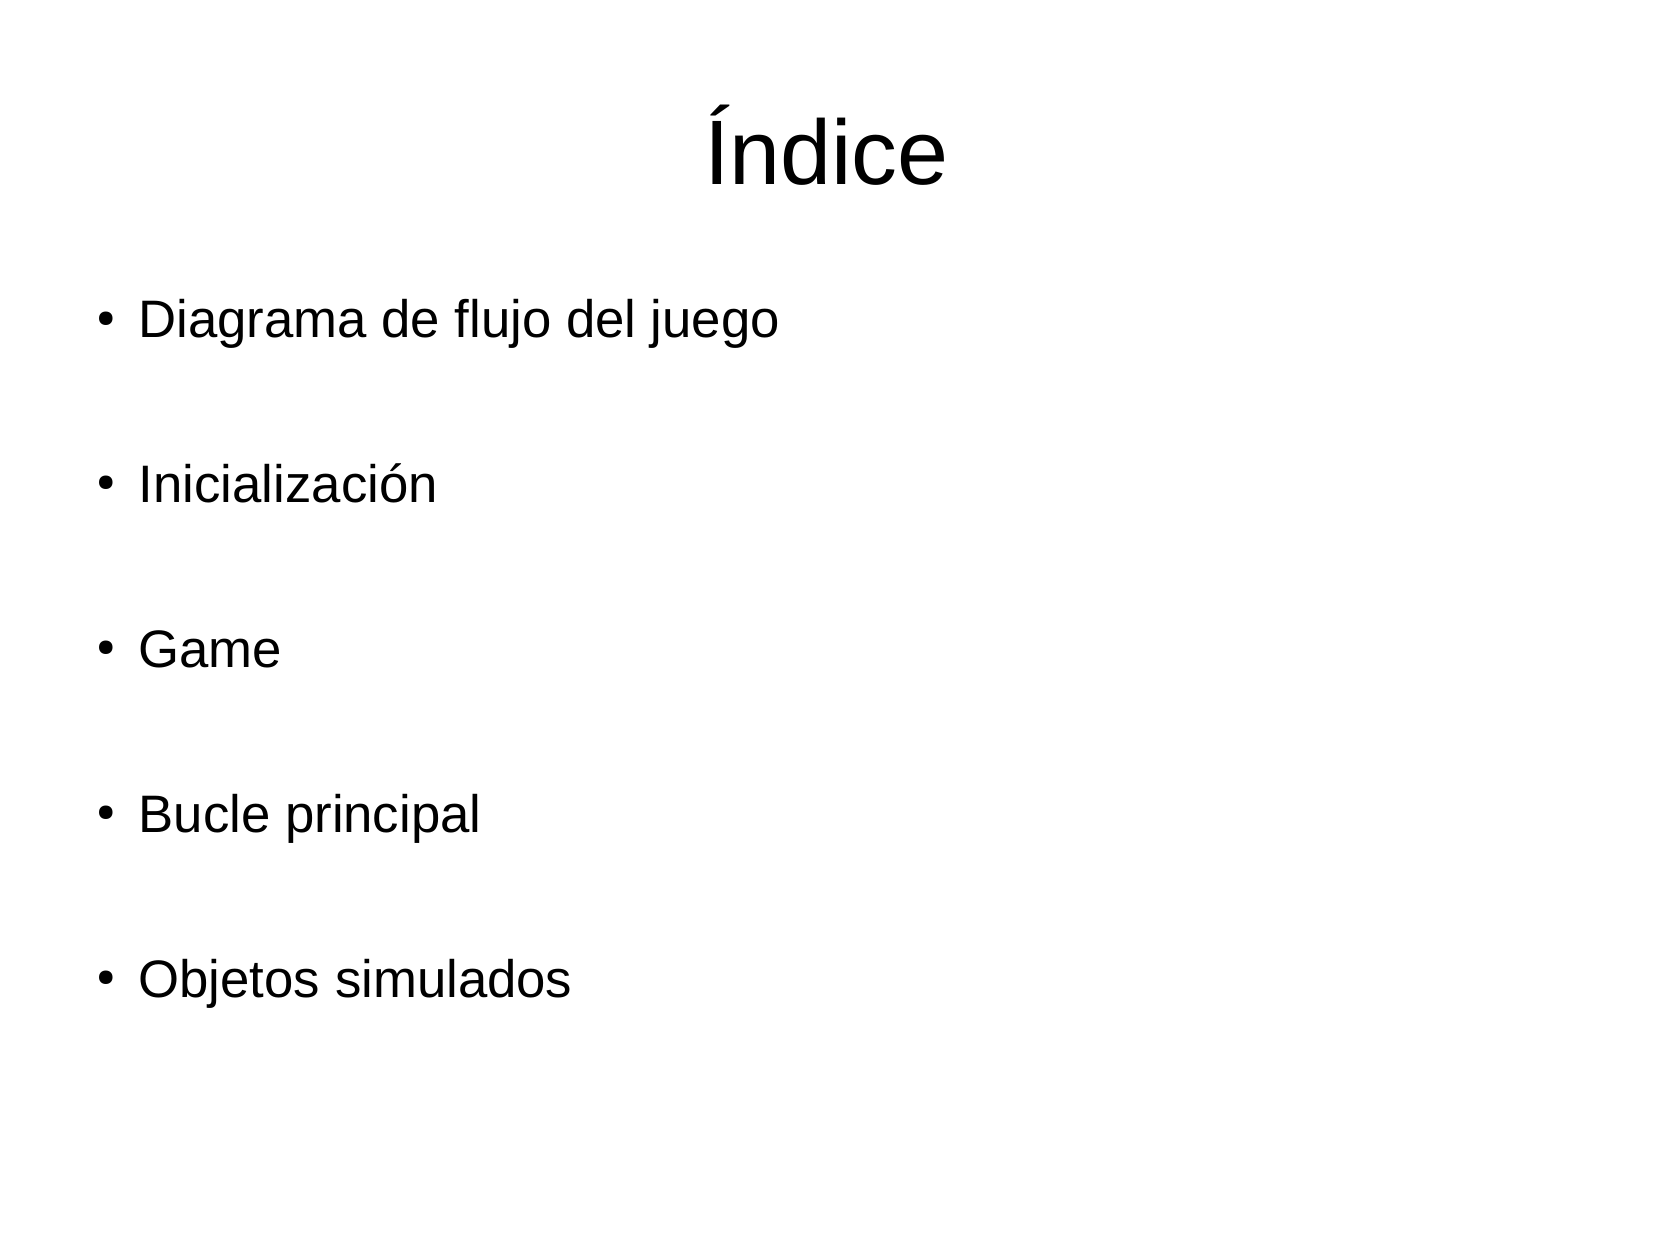

# Índice
Diagrama de flujo del juego
Inicialización
Game
Bucle principal
Objetos simulados